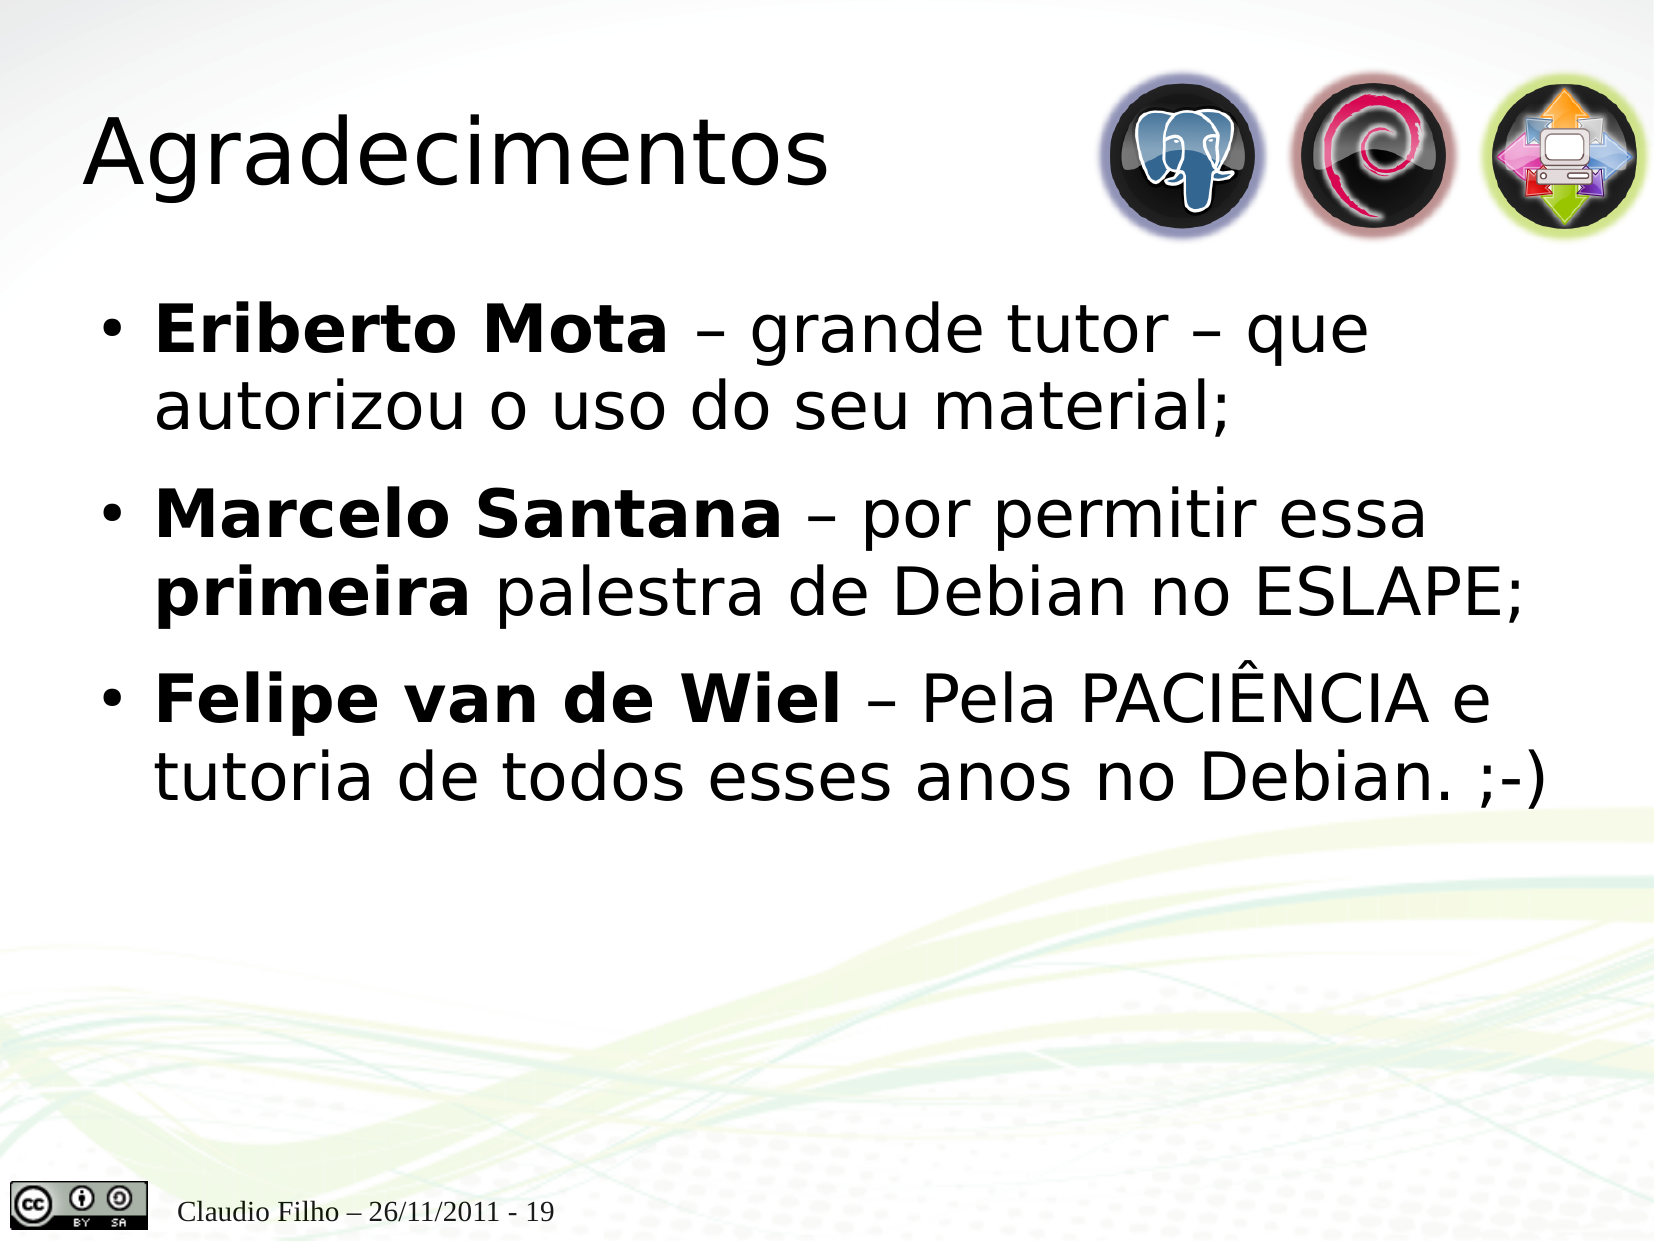

# Agradecimentos
Eriberto Mota – grande tutor – que autorizou o uso do seu material;
Marcelo Santana – por permitir essa primeira palestra de Debian no ESLAPE;
Felipe van de Wiel – Pela PACIÊNCIA e tutoria de todos esses anos no Debian. ;-)